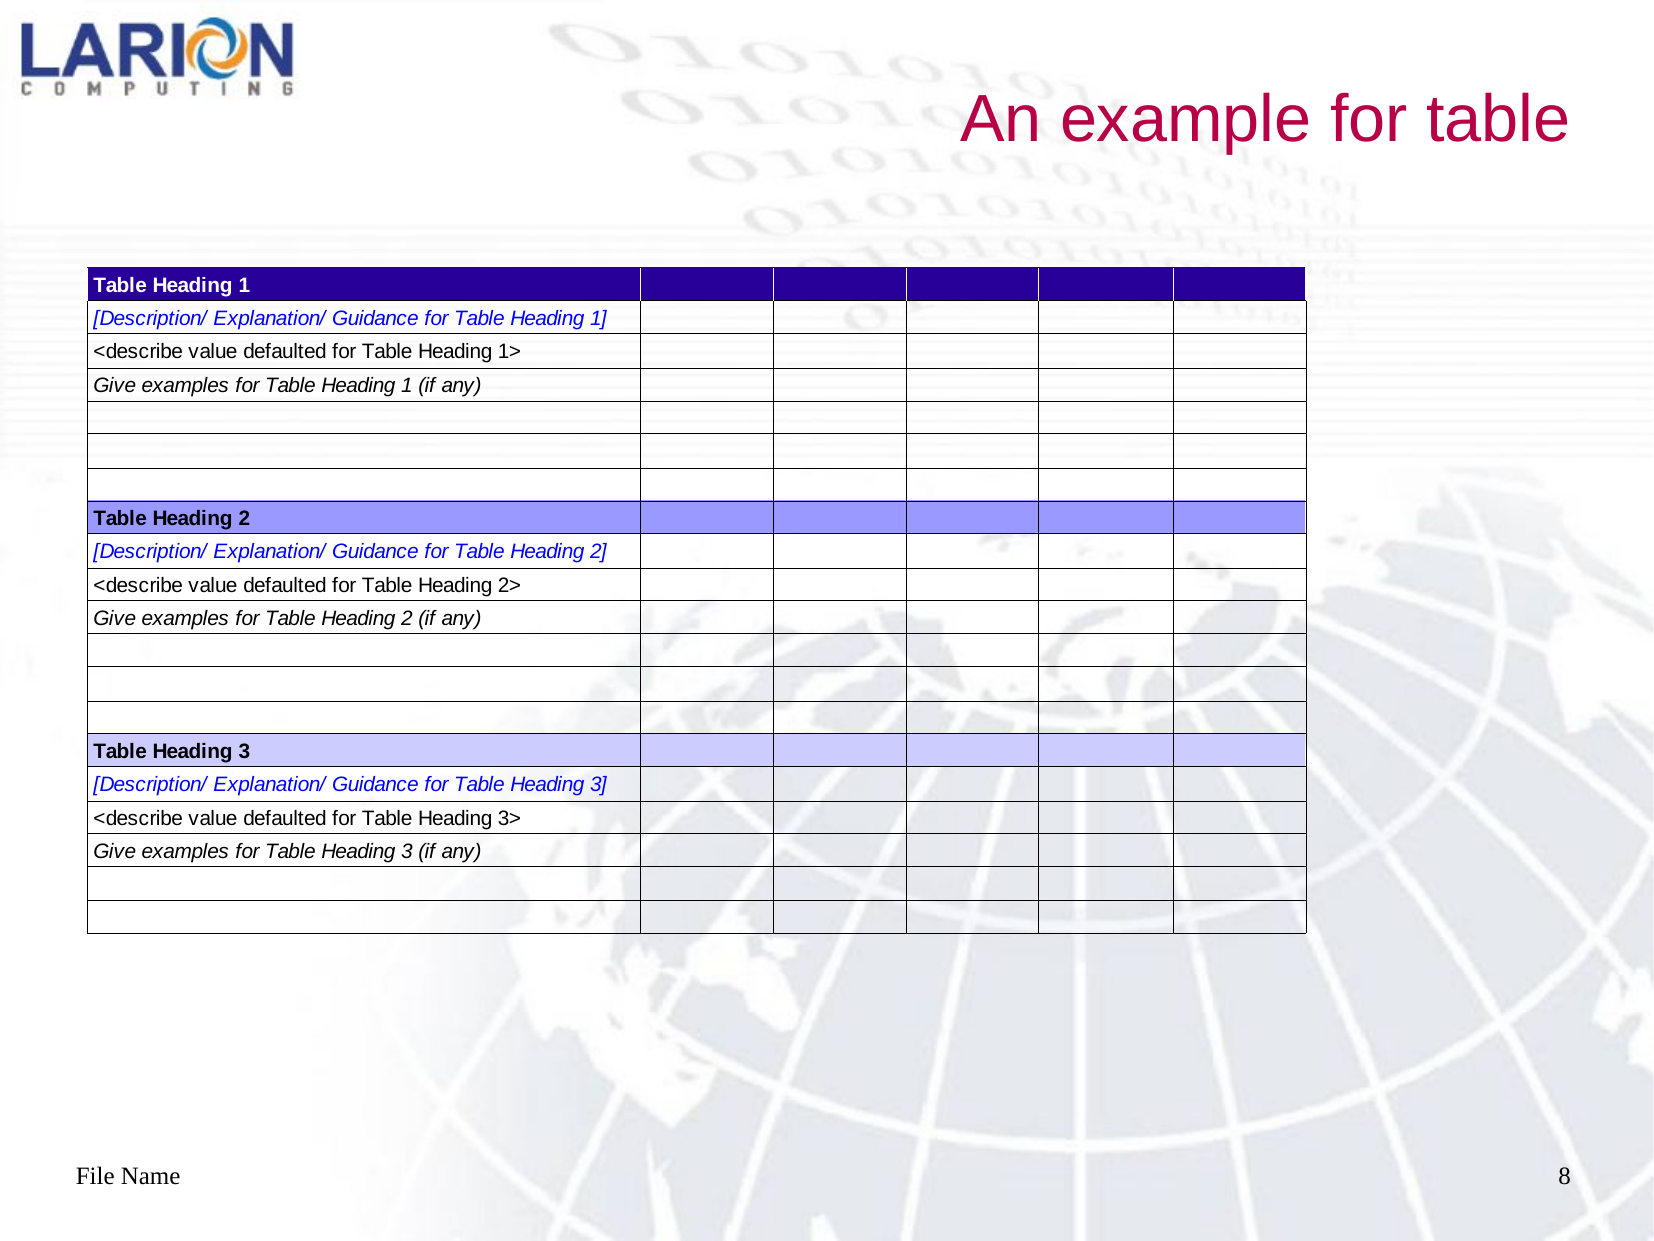

# An example for table
File Name
8